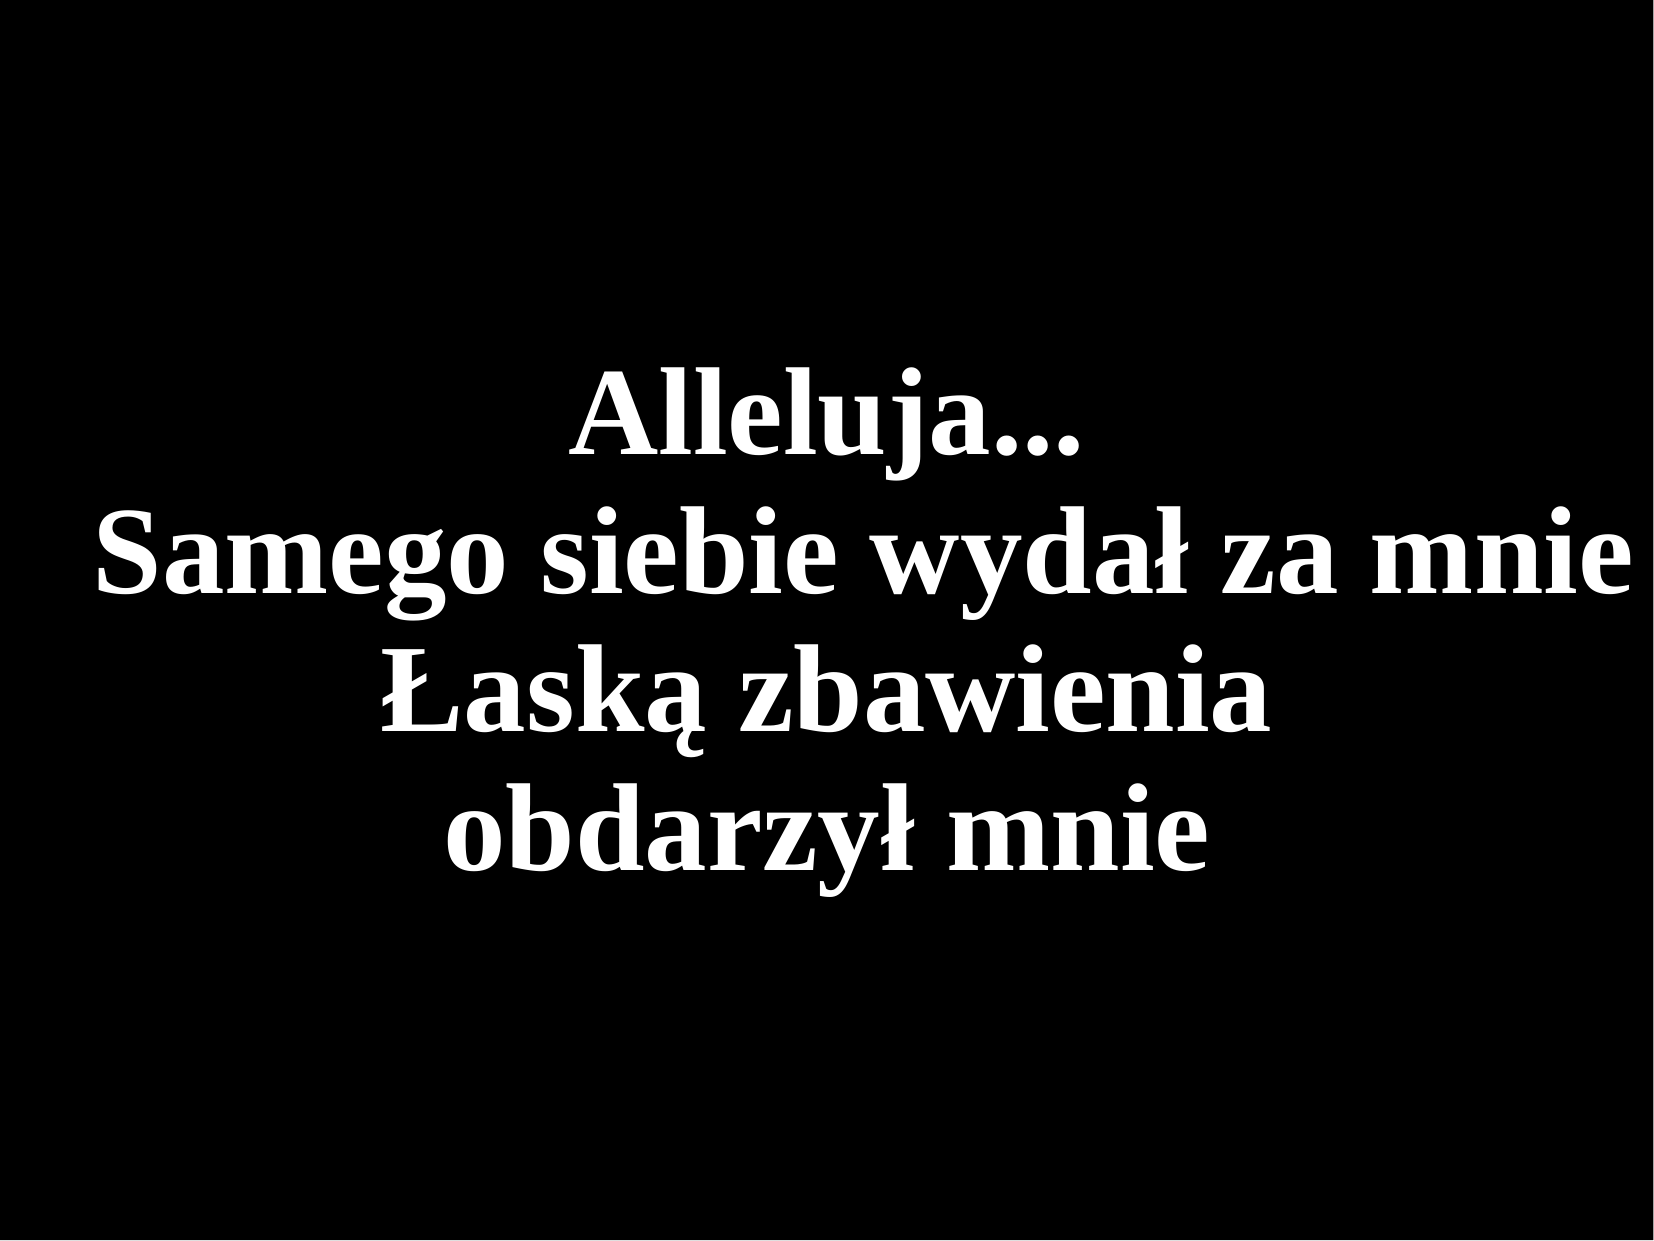

# Alleluja... Samego siebie wydał za mnie Łaską zbawienia obdarzył mnie